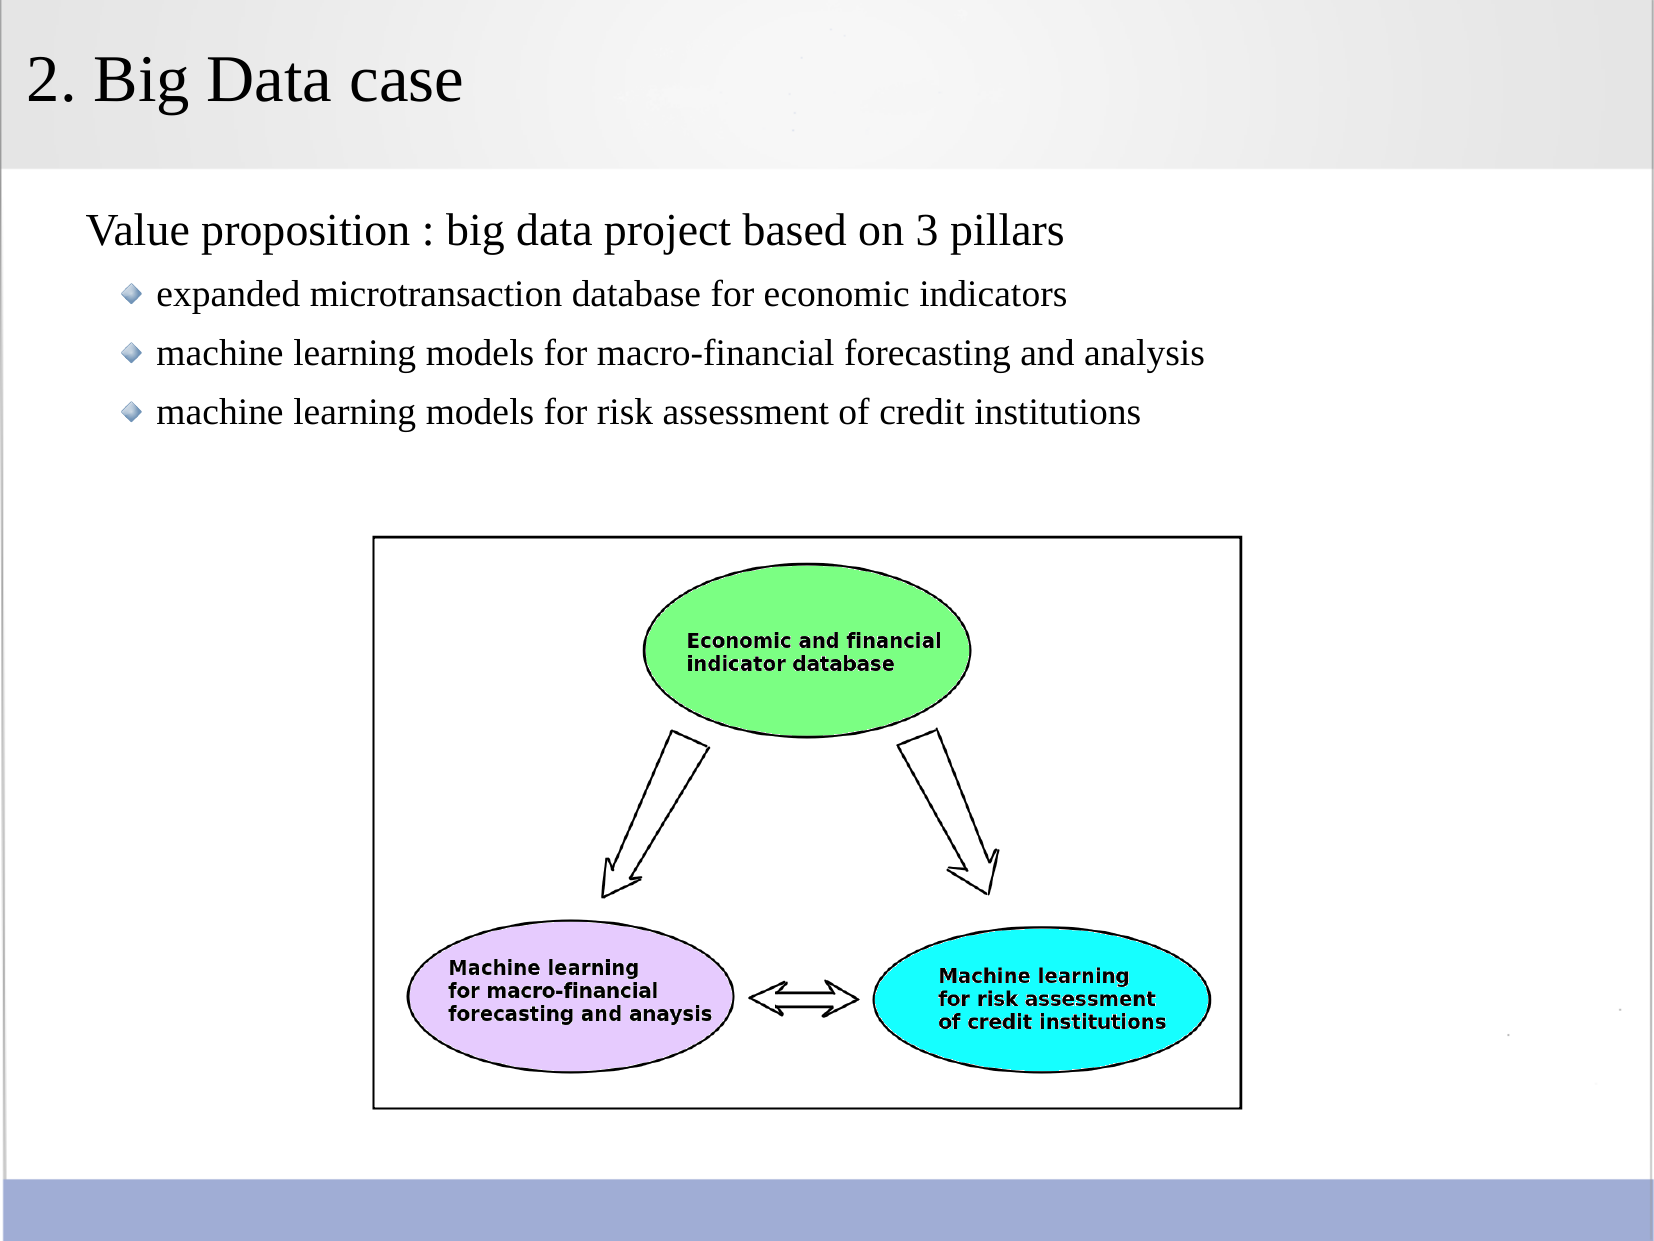

2. Big Data case
Value proposition : big data project based on 3 pillars
expanded microtransaction database for economic indicators
machine learning models for macro-financial forecasting and analysis
machine learning models for risk assessment of credit institutions